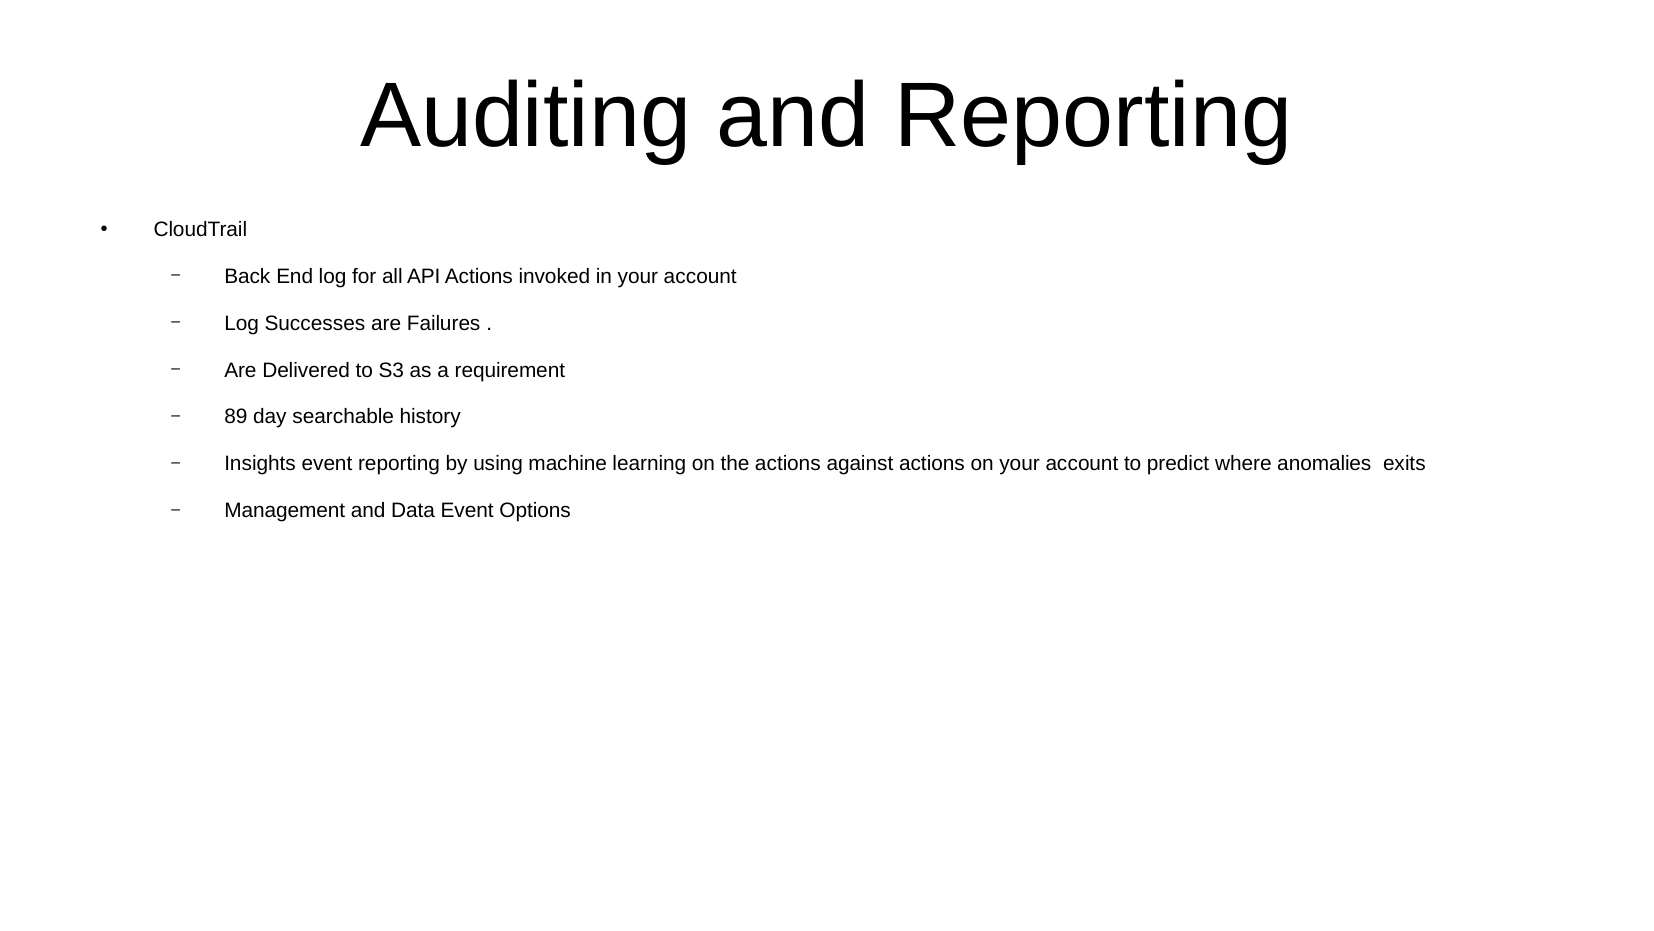

# Auditing and Reporting
CloudTrail
Back End log for all API Actions invoked in your account
Log Successes are Failures .
Are Delivered to S3 as a requirement
89 day searchable history
Insights event reporting by using machine learning on the actions against actions on your account to predict where anomalies exits
Management and Data Event Options